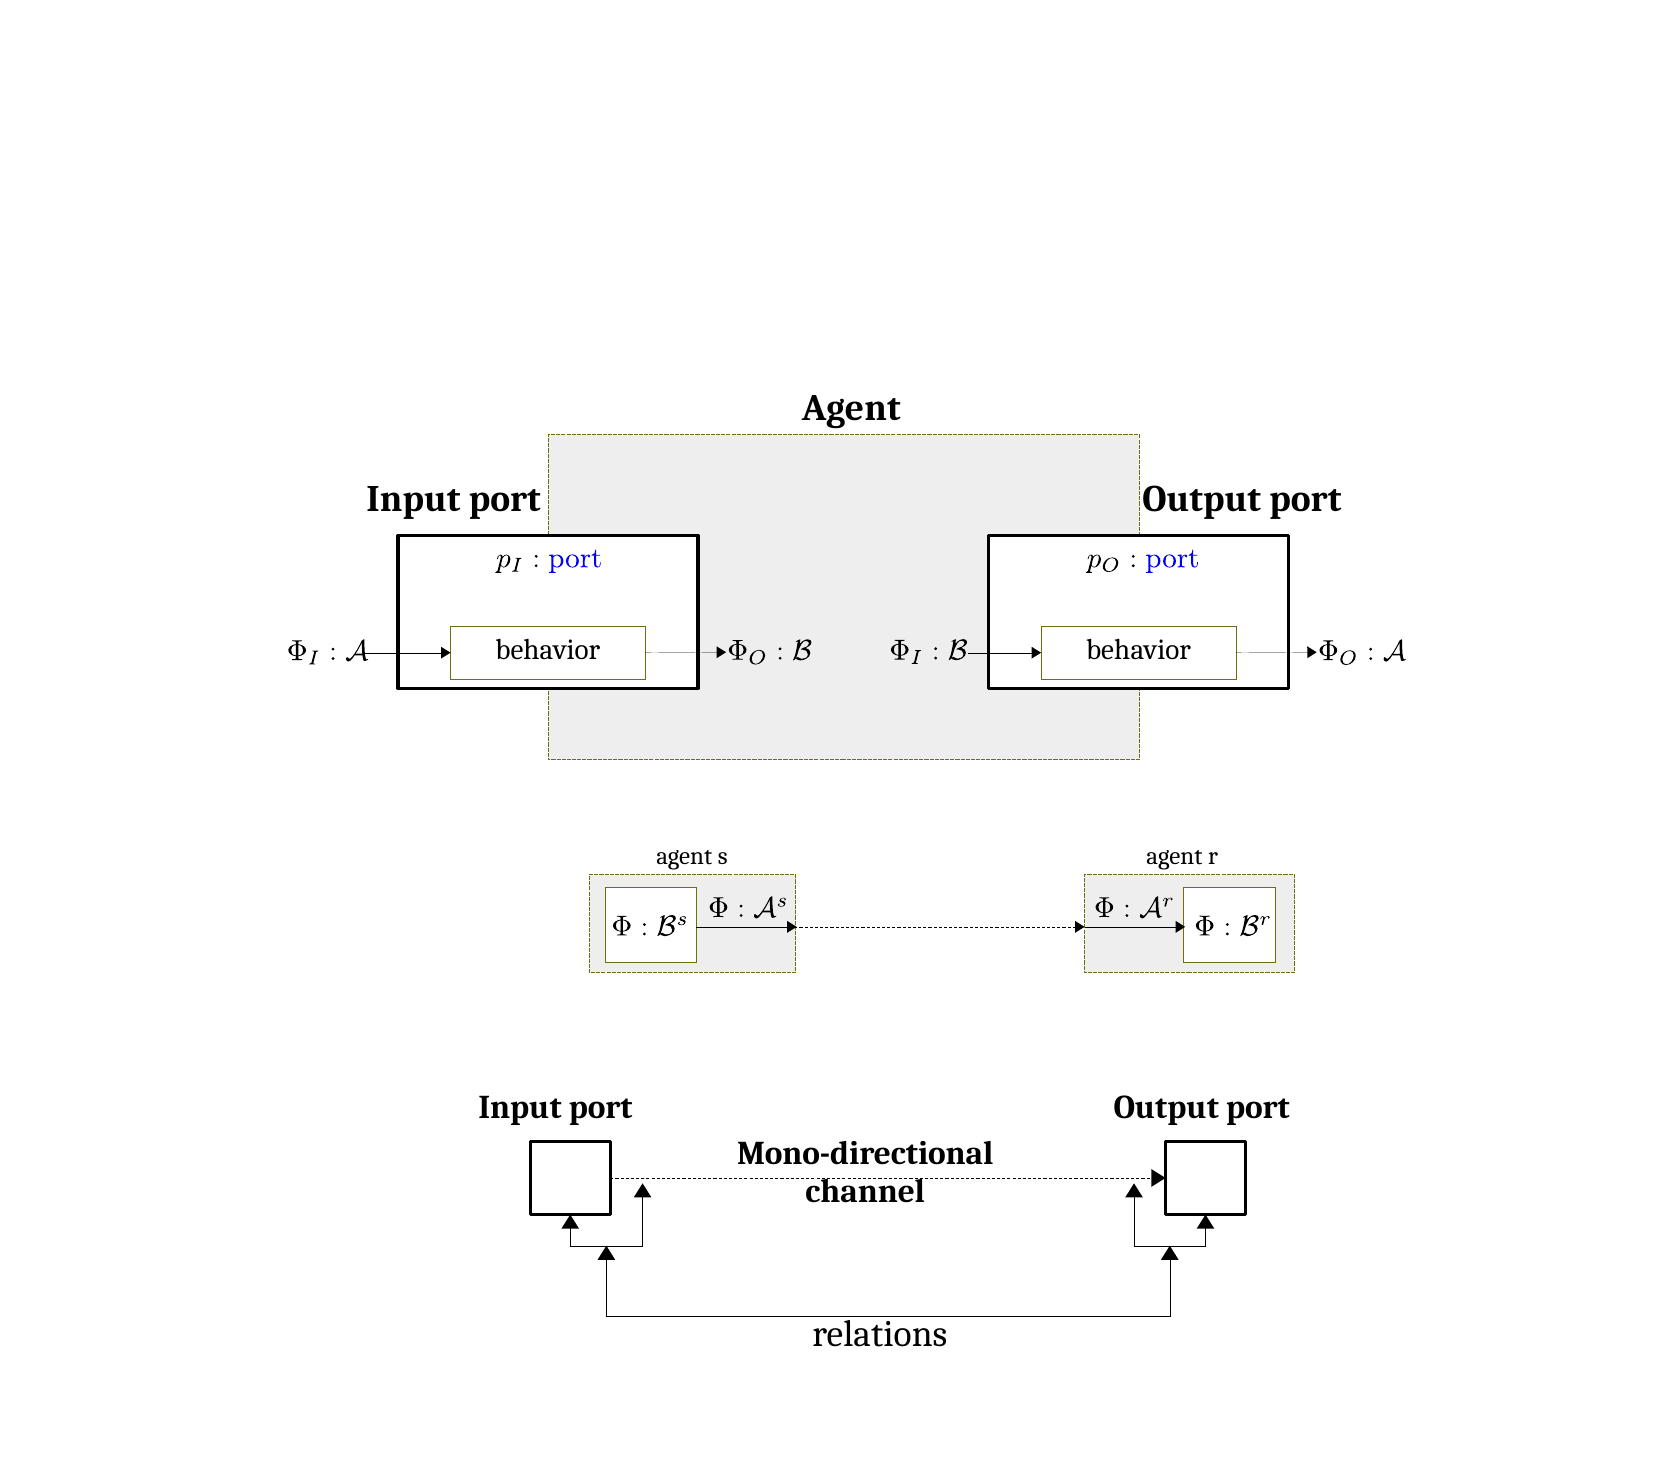

Agent
Input port
Output port
behavior
behavior
agent s
agent r
Input port
Output port
Mono-directional
channel
relations